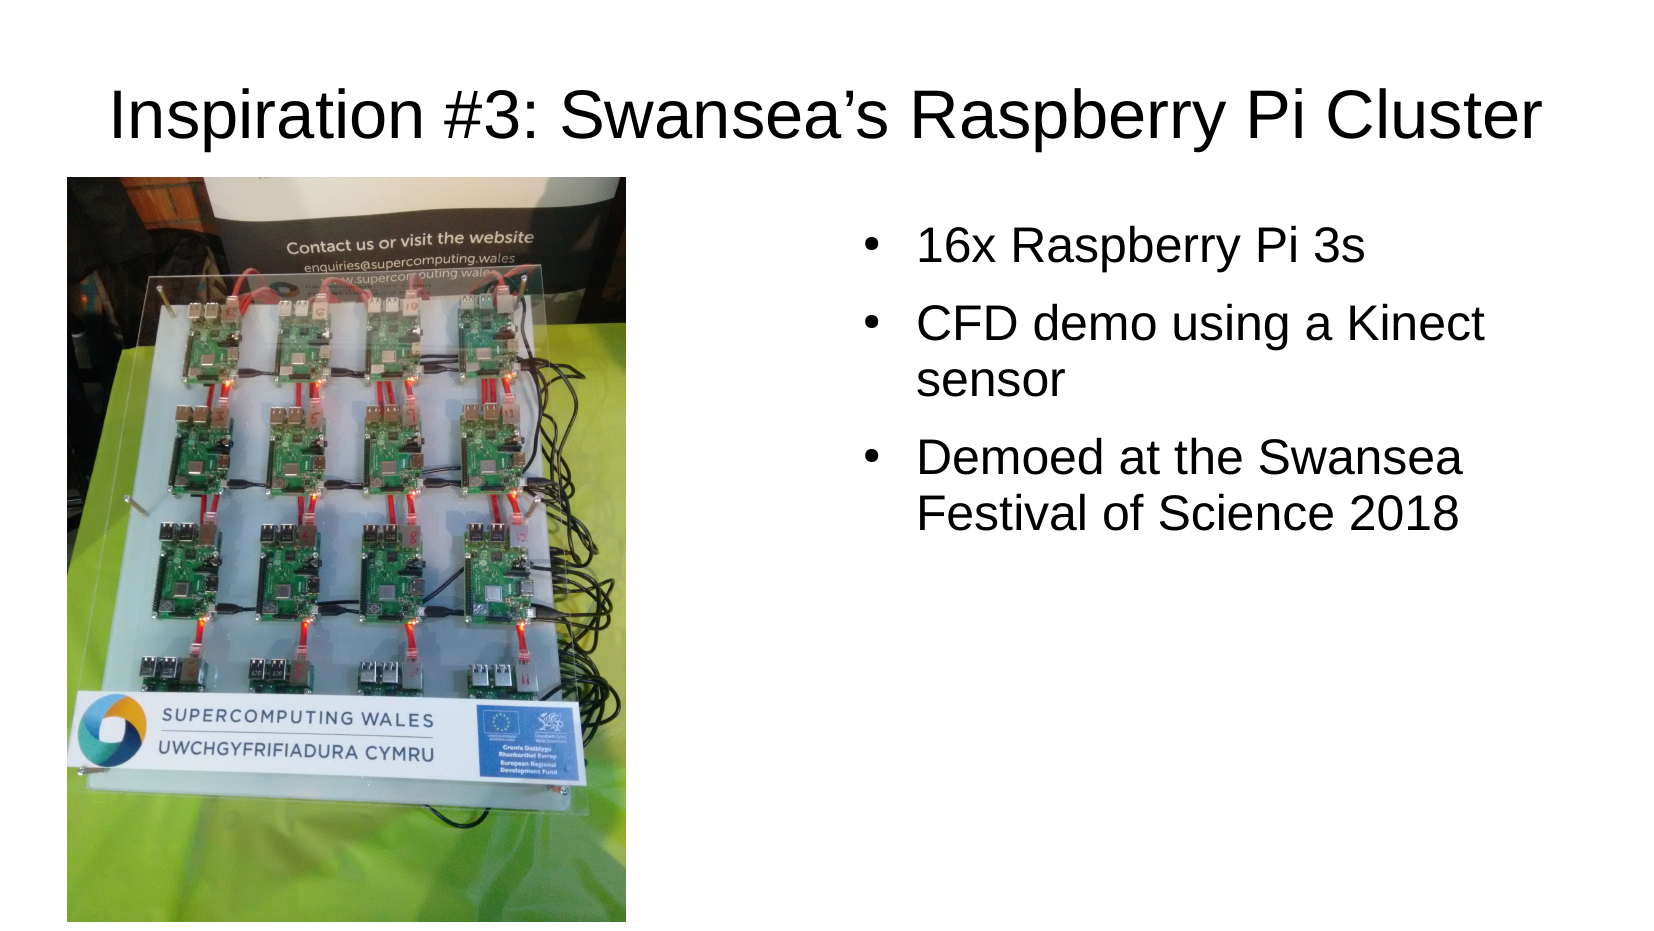

# Inspiration #3: Swansea’s Raspberry Pi Cluster
16x Raspberry Pi 3s
CFD demo using a Kinect sensor
Demoed at the Swansea Festival of Science 2018